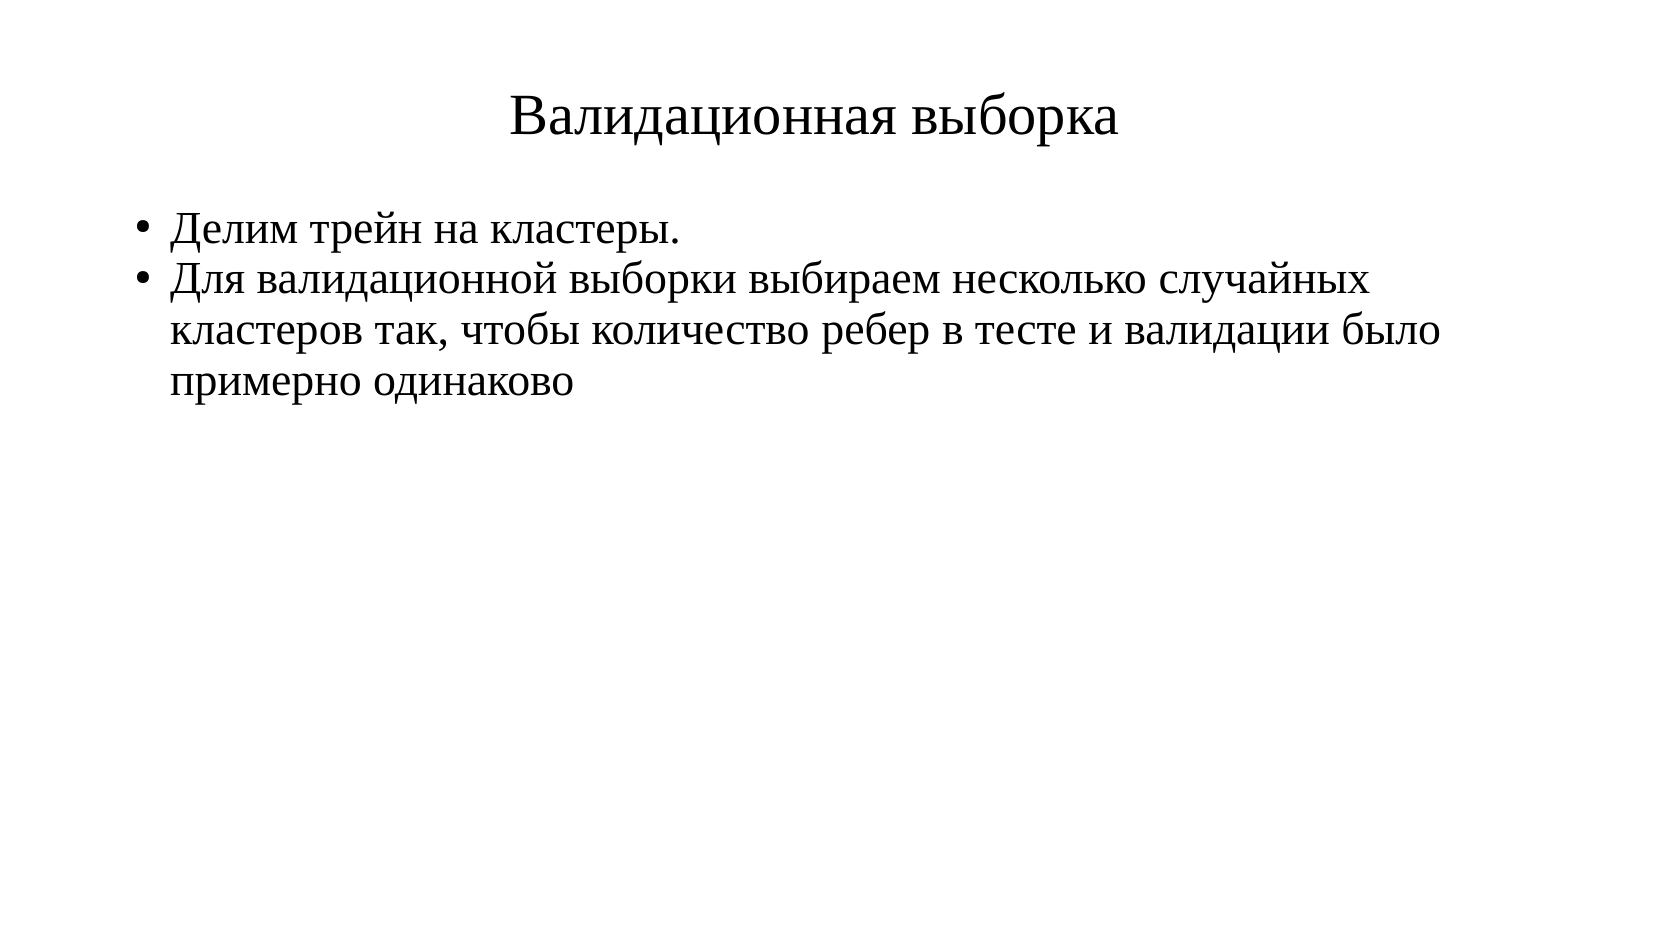

Валидационная выборка
Делим трейн на кластеры.
Для валидационной выборки выбираем несколько случайных кластеров так, чтобы количество ребер в тесте и валидации было примерно одинаково